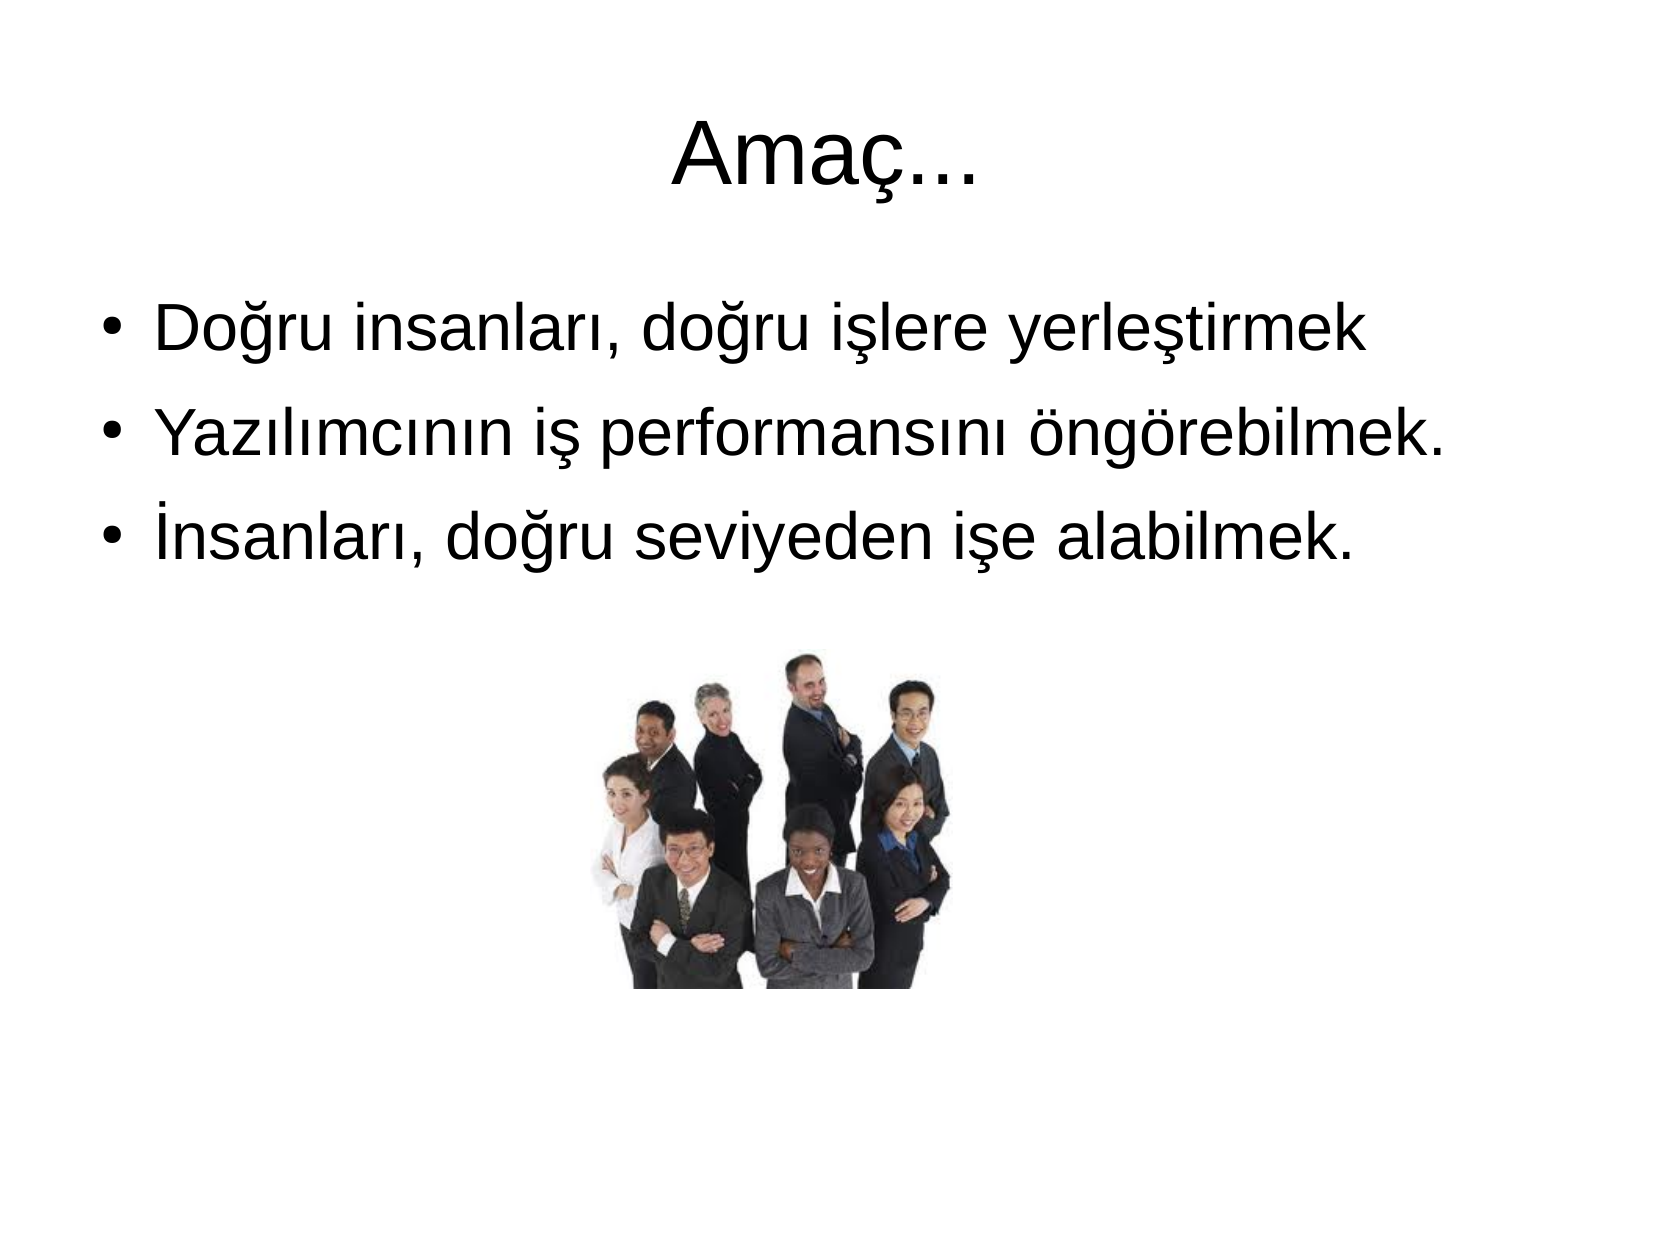

# Amaç...
Doğru insanları, doğru işlere yerleştirmek
Yazılımcının iş performansını öngörebilmek.
İnsanları, doğru seviyeden işe alabilmek.